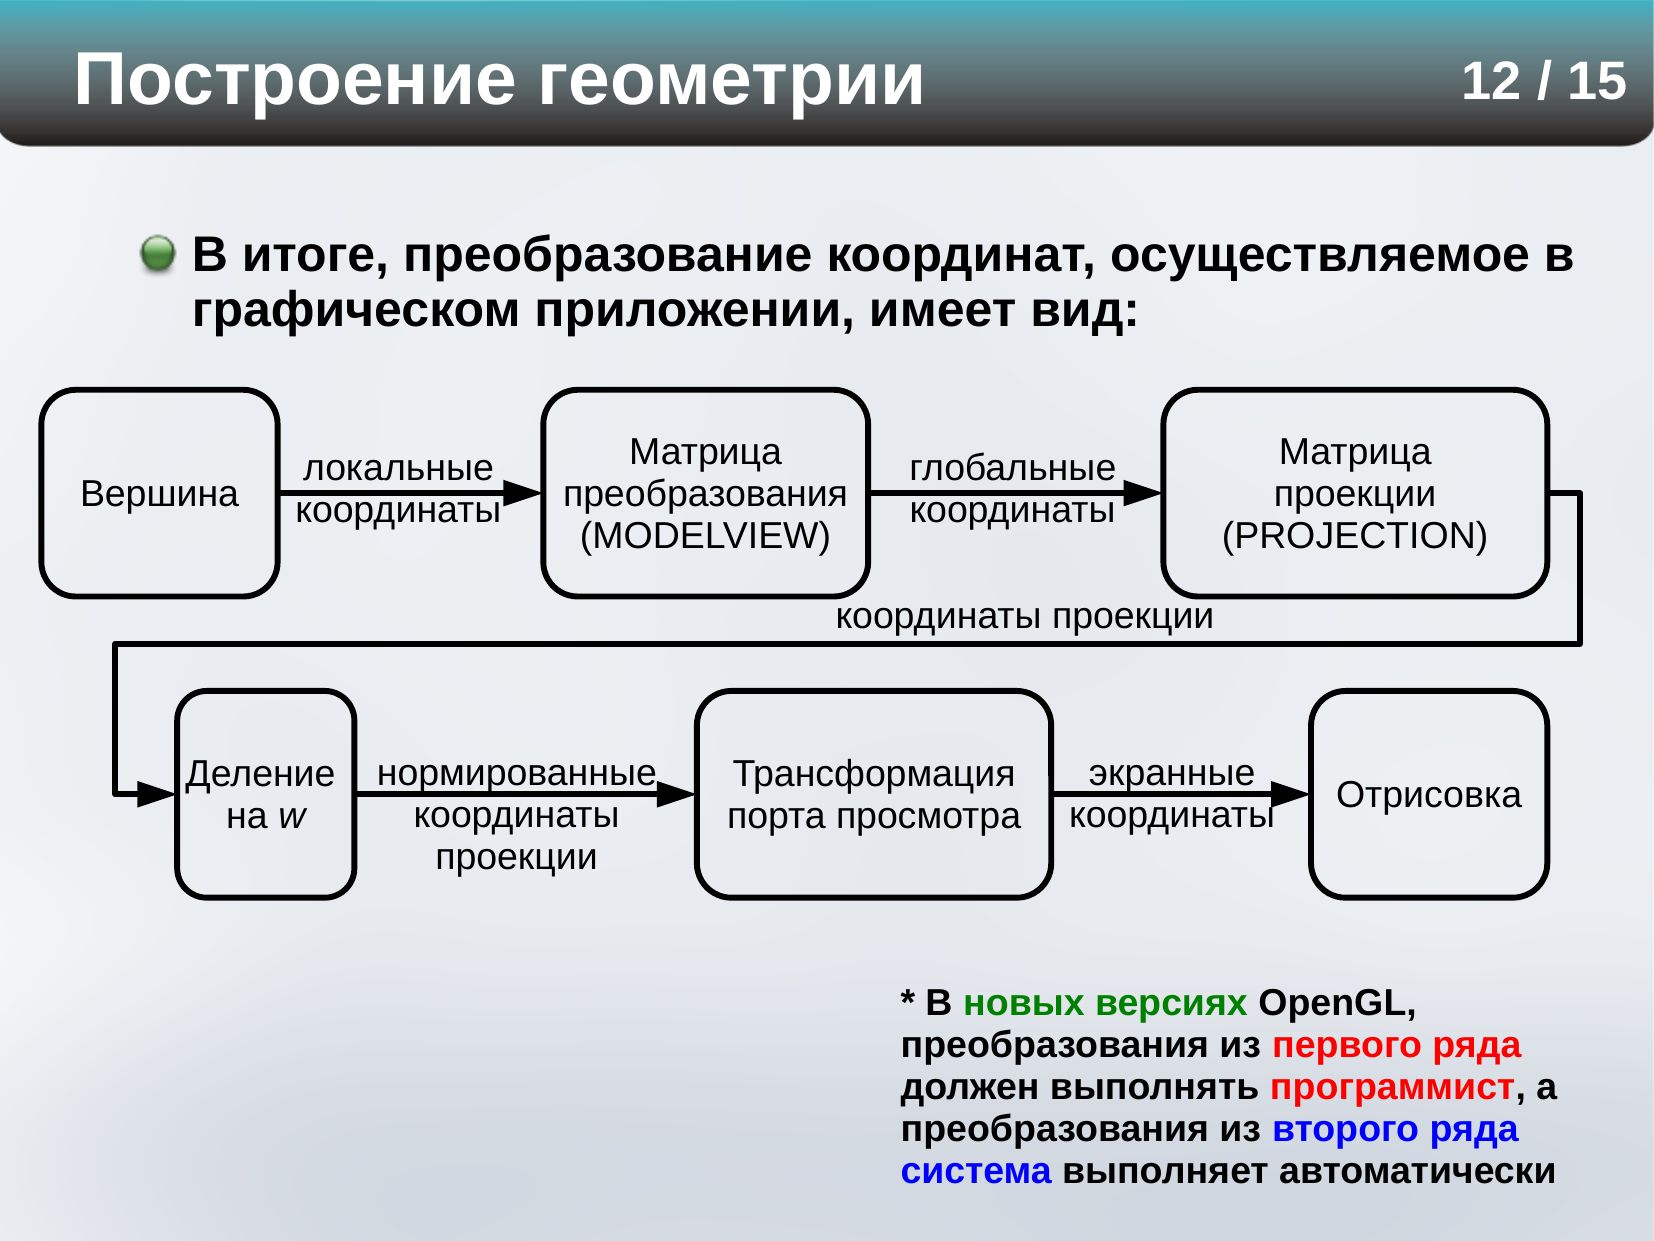

Построение геометрии
В итоге, преобразование координат, осуществляемое в графическом приложении, имеет вид:
Вершина
Матрица
преобразования
(MODELVIEW)
Матрица
проекции
(PROJECTION)
локальные координаты
глобальные координаты
координаты проекции
Деление
на w
Трансформация
порта просмотра
Отрисовка
нормированные координаты проекции
экранные координаты
* В новых версиях OpenGL, преобразования из первого ряда должен выполнять программист, а преобразования из второго ряда система выполняет автоматически